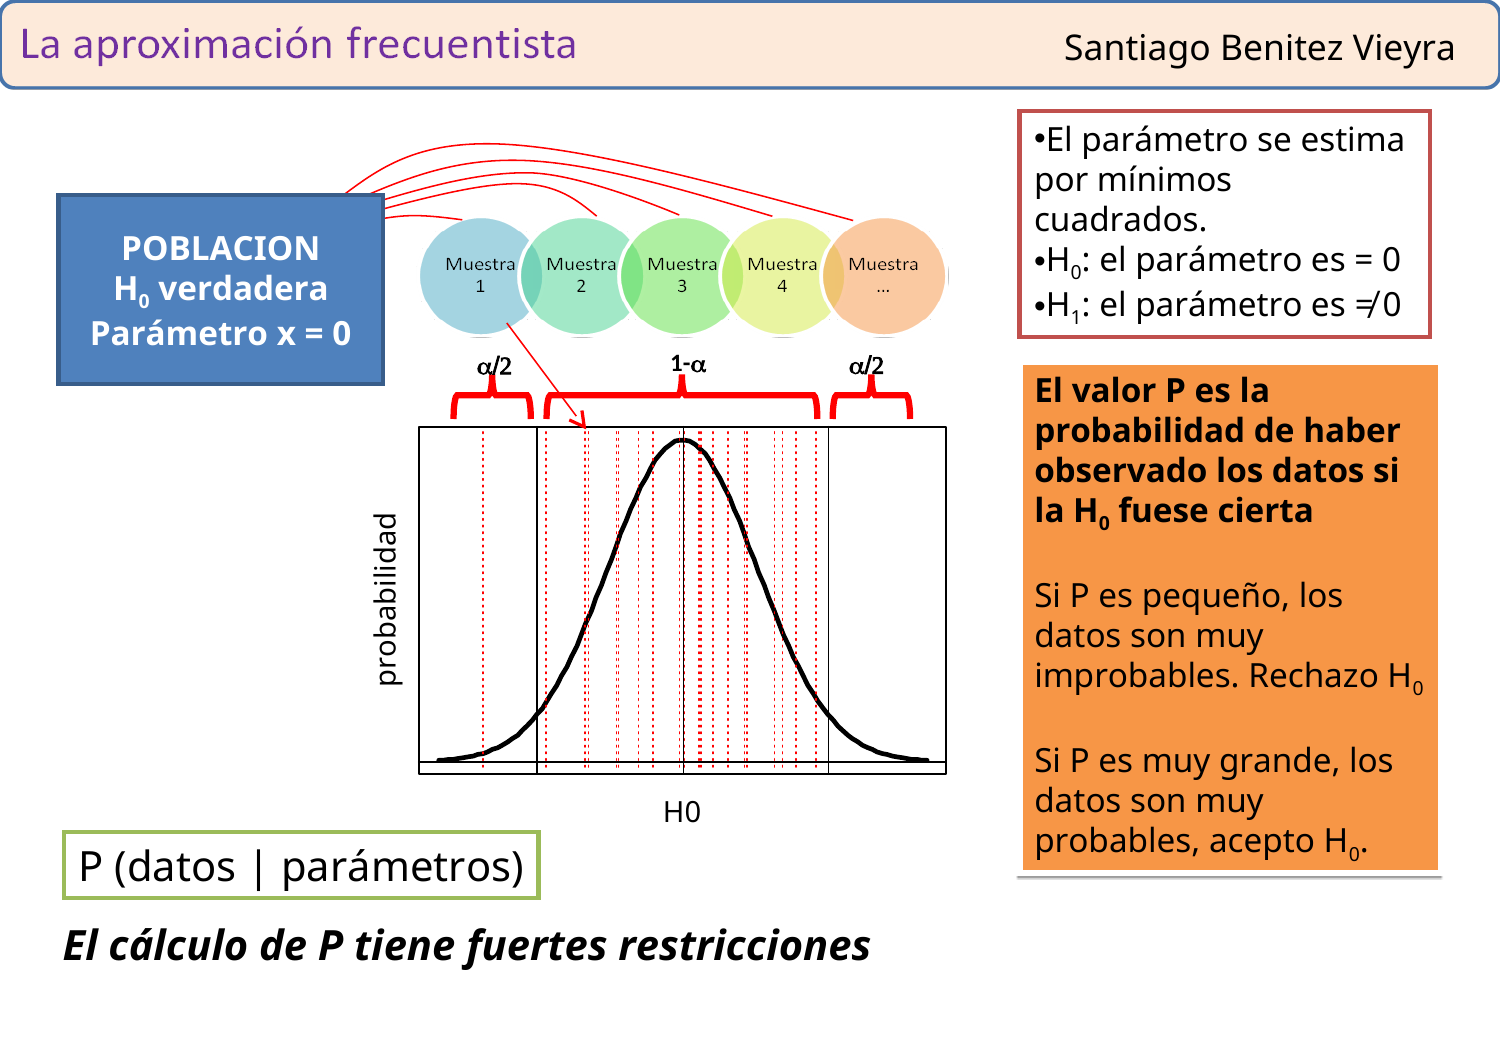

Santiago Benitez Vieyra
El parámetro se estima por mínimos cuadrados.
H0: el parámetro es = 0
H1: el parámetro es ≠ 0
POBLACION
H0 verdadera
Parámetro x = 0
1-


probabilidad
H0
El valor P es la probabilidad de haber observado los datos si la H0 fuese cierta
Si P es pequeño, los datos son muy improbables. Rechazo H0
Si P es muy grande, los datos son muy probables, acepto H0.
P (datos | parámetros)
El cálculo de P tiene fuertes restricciones